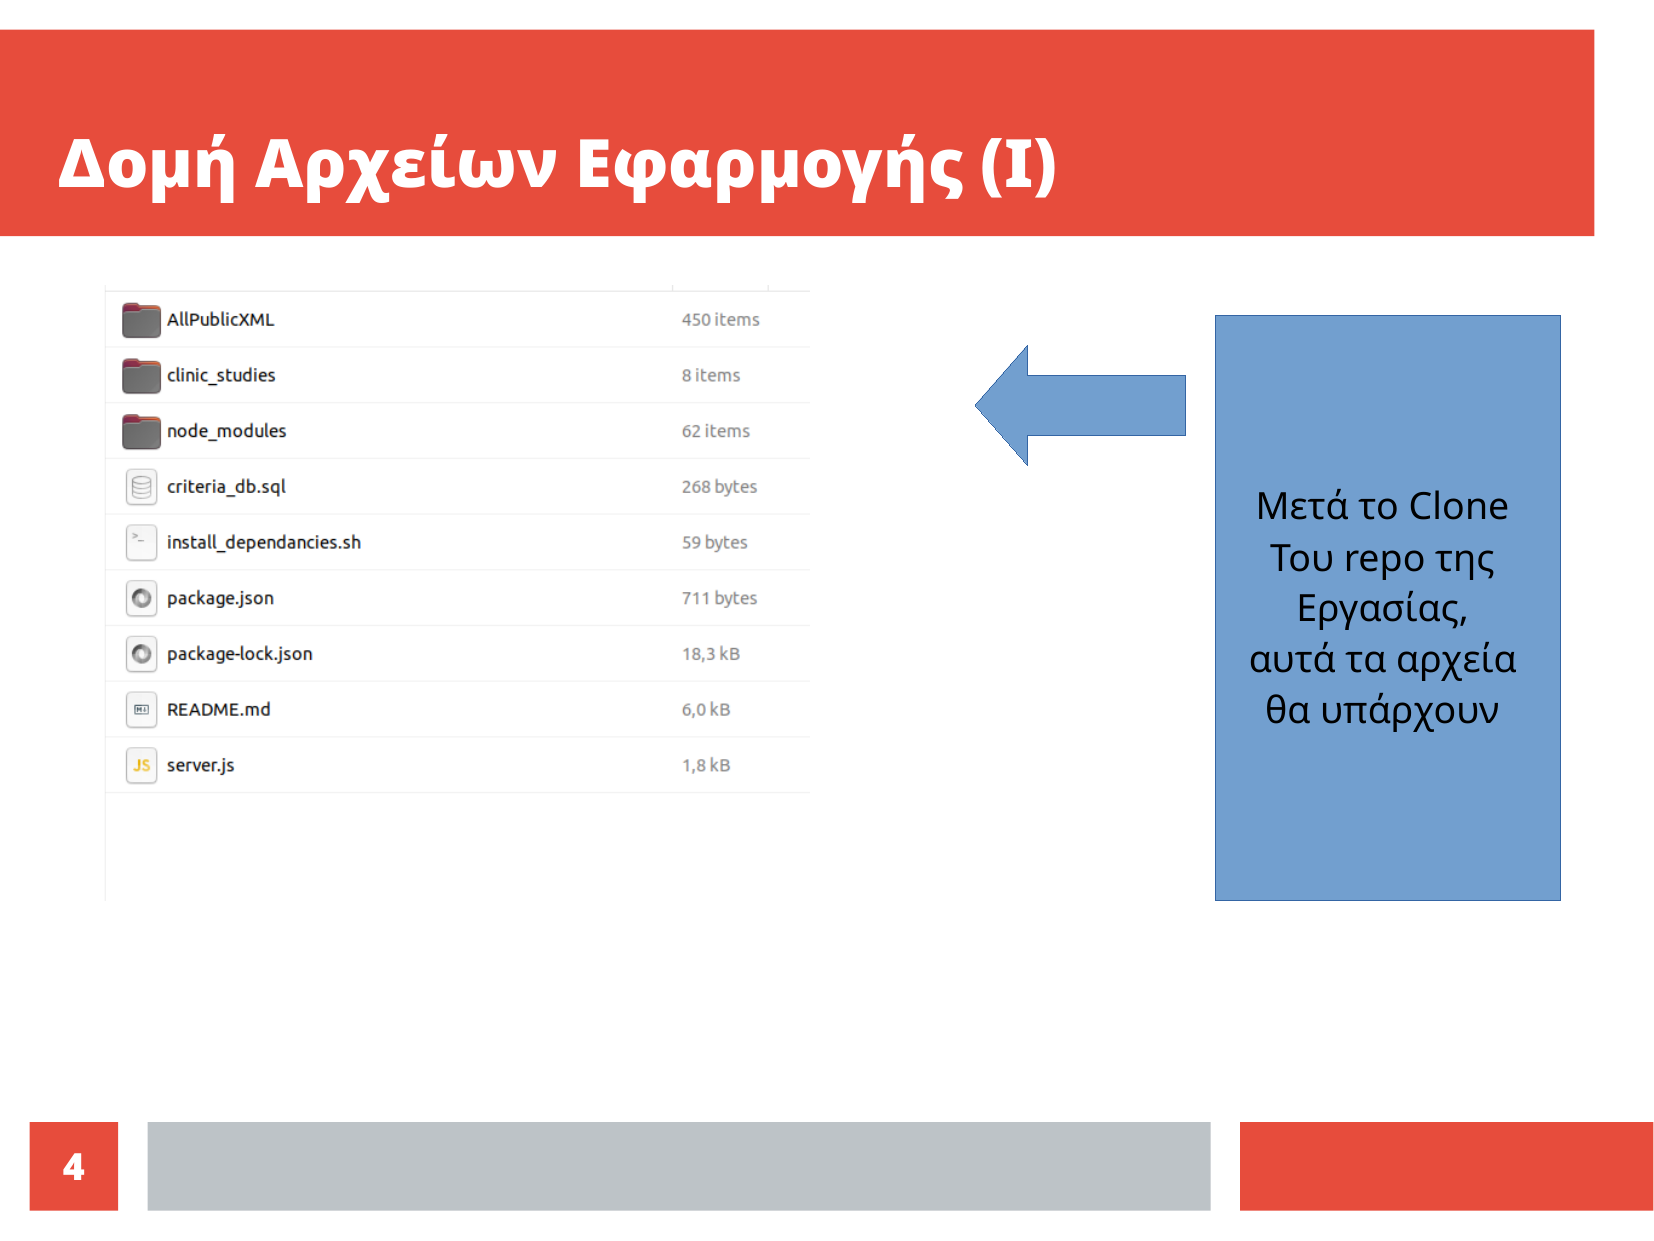

# Δομή Αρχείων Εφαρμογής (I)
Μετά το Clone
Του repo της
Εργασίας,
αυτά τα αρχεία
θα υπάρχουν
4